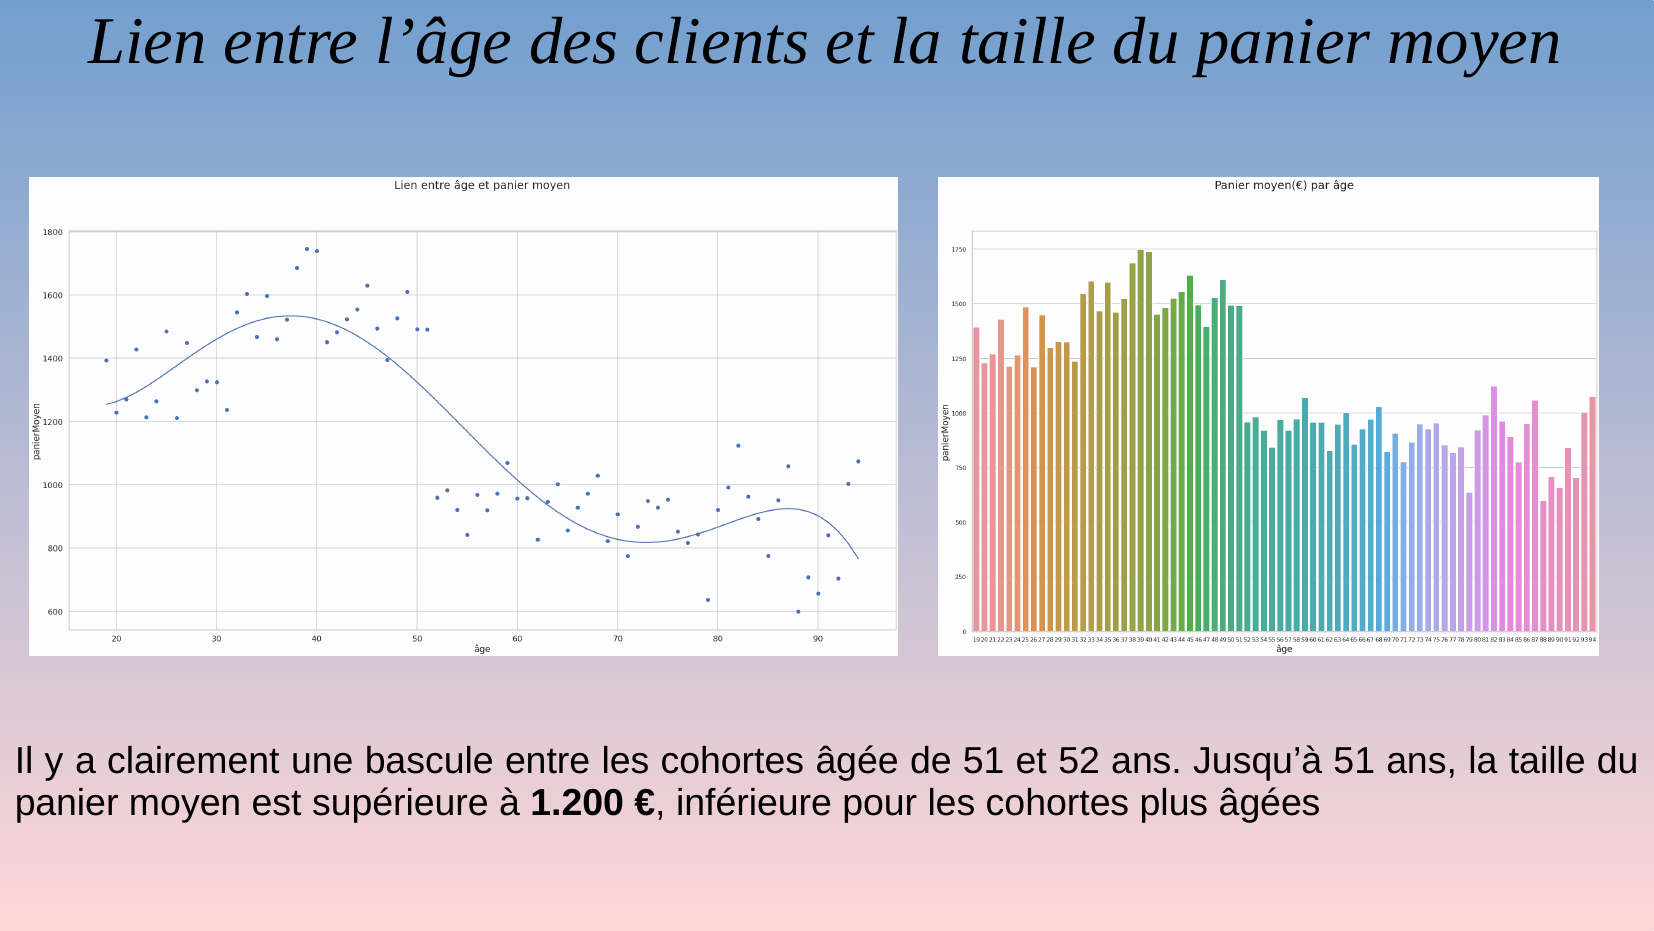

# Lien entre l’âge des clients et la taille du panier moyen
Il y a clairement une bascule entre les cohortes âgée de 51 et 52 ans. Jusqu’à 51 ans, la taille du panier moyen est supérieure à 1.200 €, inférieure pour les cohortes plus âgées